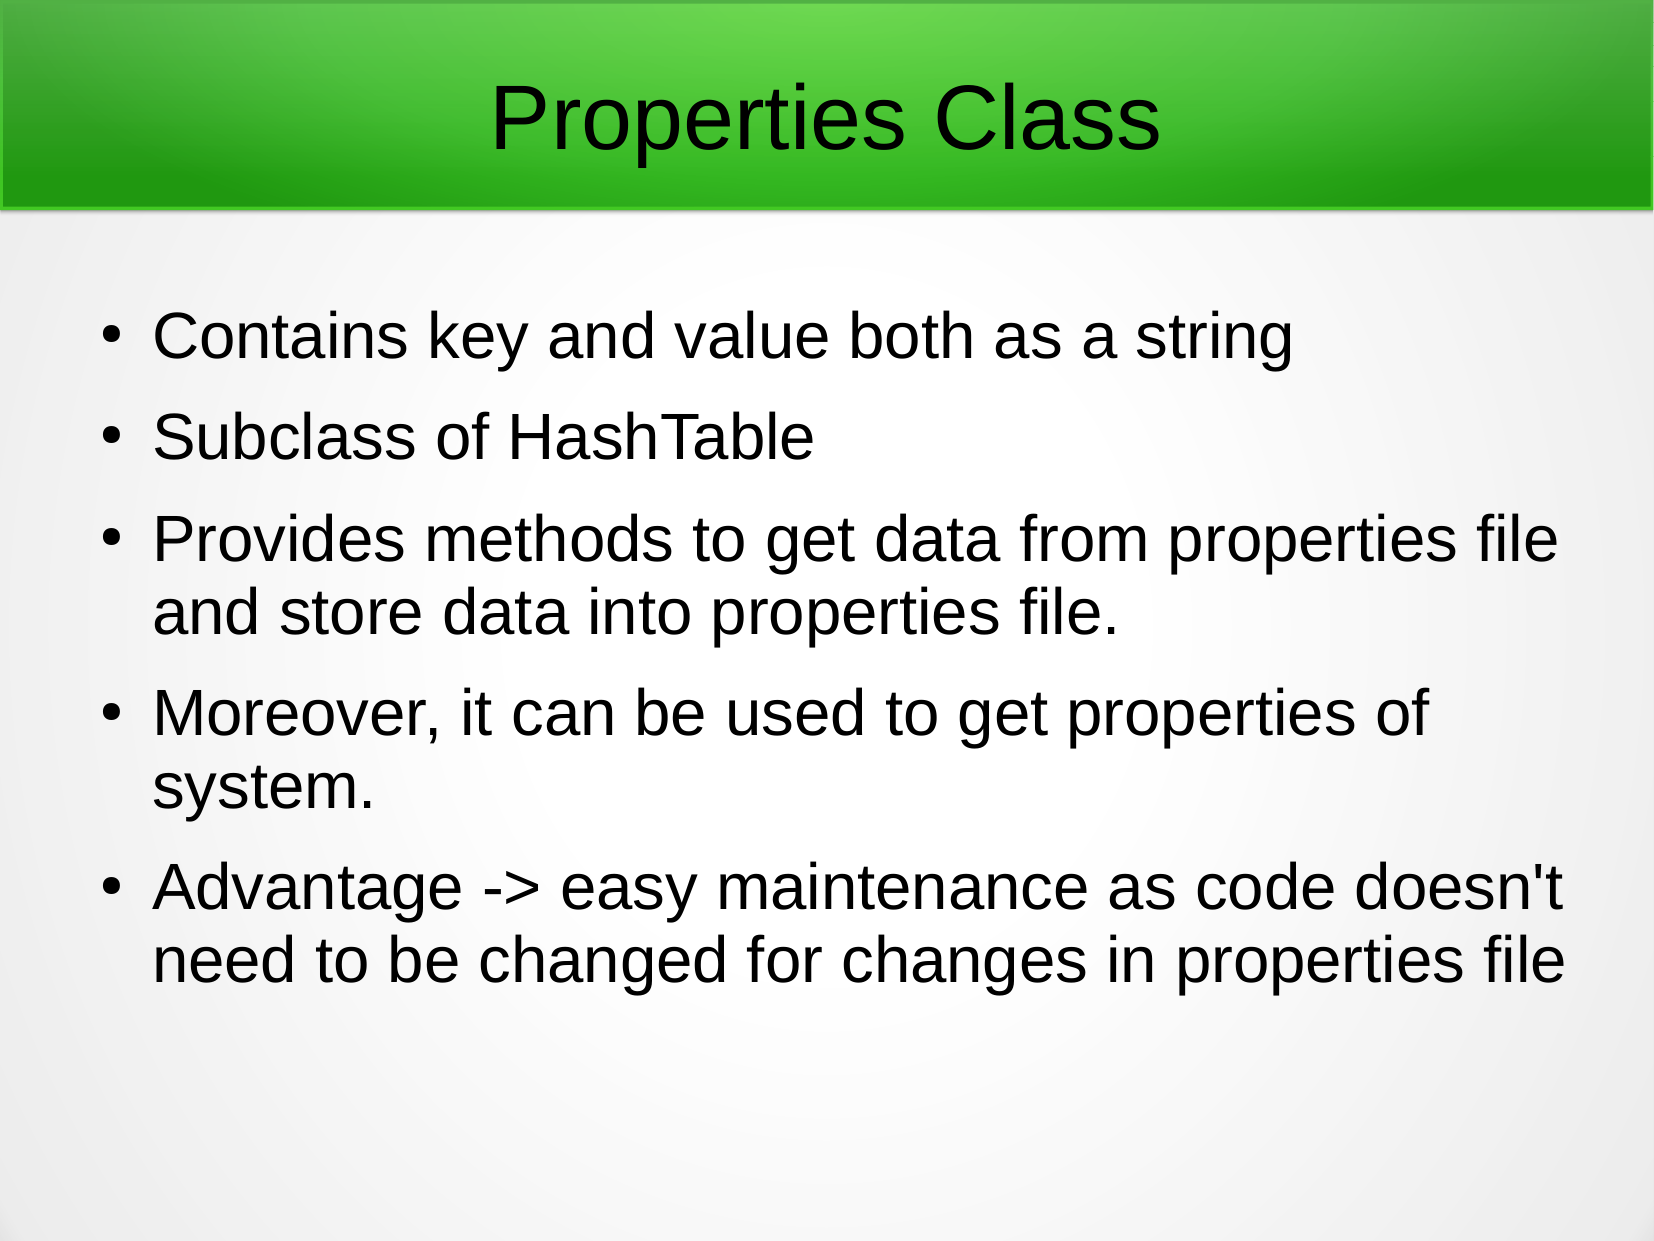

# Properties Class
Contains key and value both as a string
Subclass of HashTable
Provides methods to get data from properties file and store data into properties file.
Moreover, it can be used to get properties of system.
Advantage -> easy maintenance as code doesn't need to be changed for changes in properties file